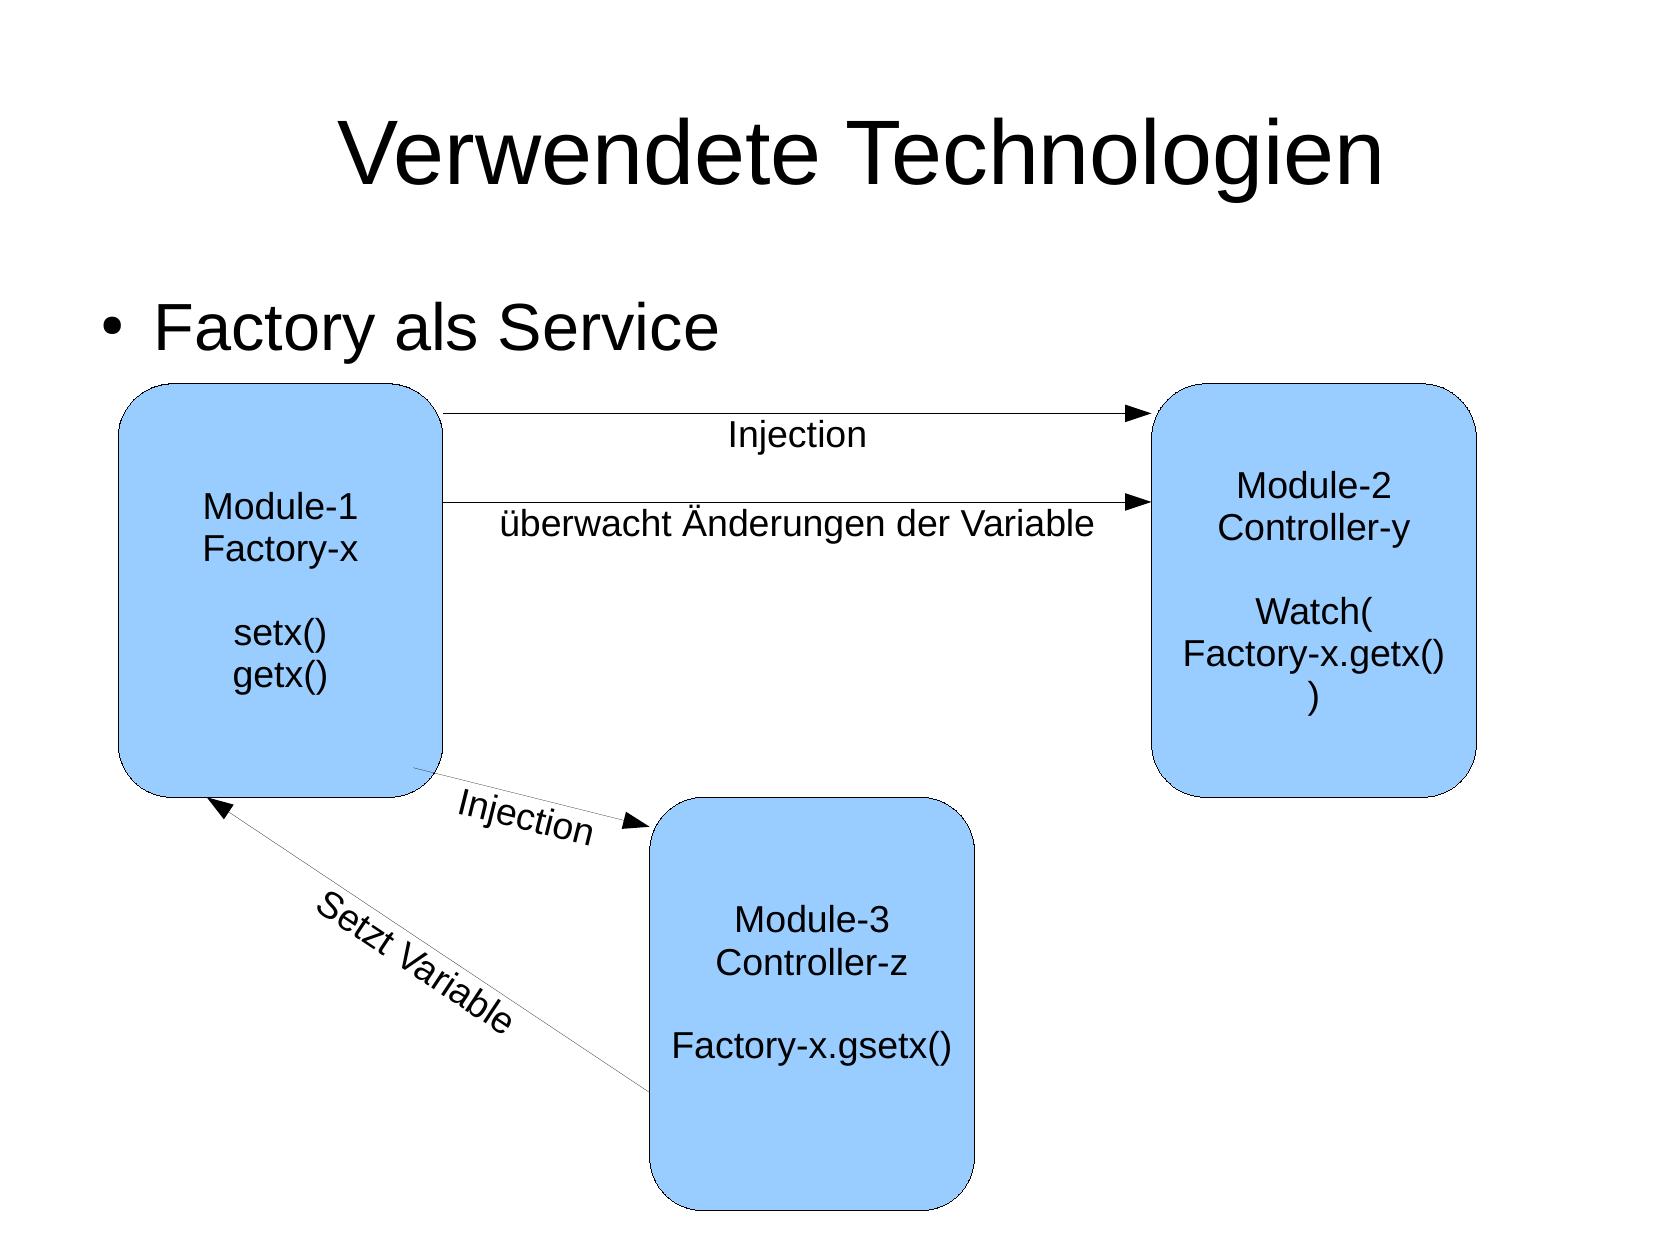

# Verwendete Technologien
Factory als Service
Module-1
Factory-x
setx()
getx()
Module-2
Controller-y
Watch(
Factory-x.getx()
)
Injection
überwacht Änderungen der Variable
Injection
Setzt Variable
Module-3
Controller-z
Factory-x.gsetx()